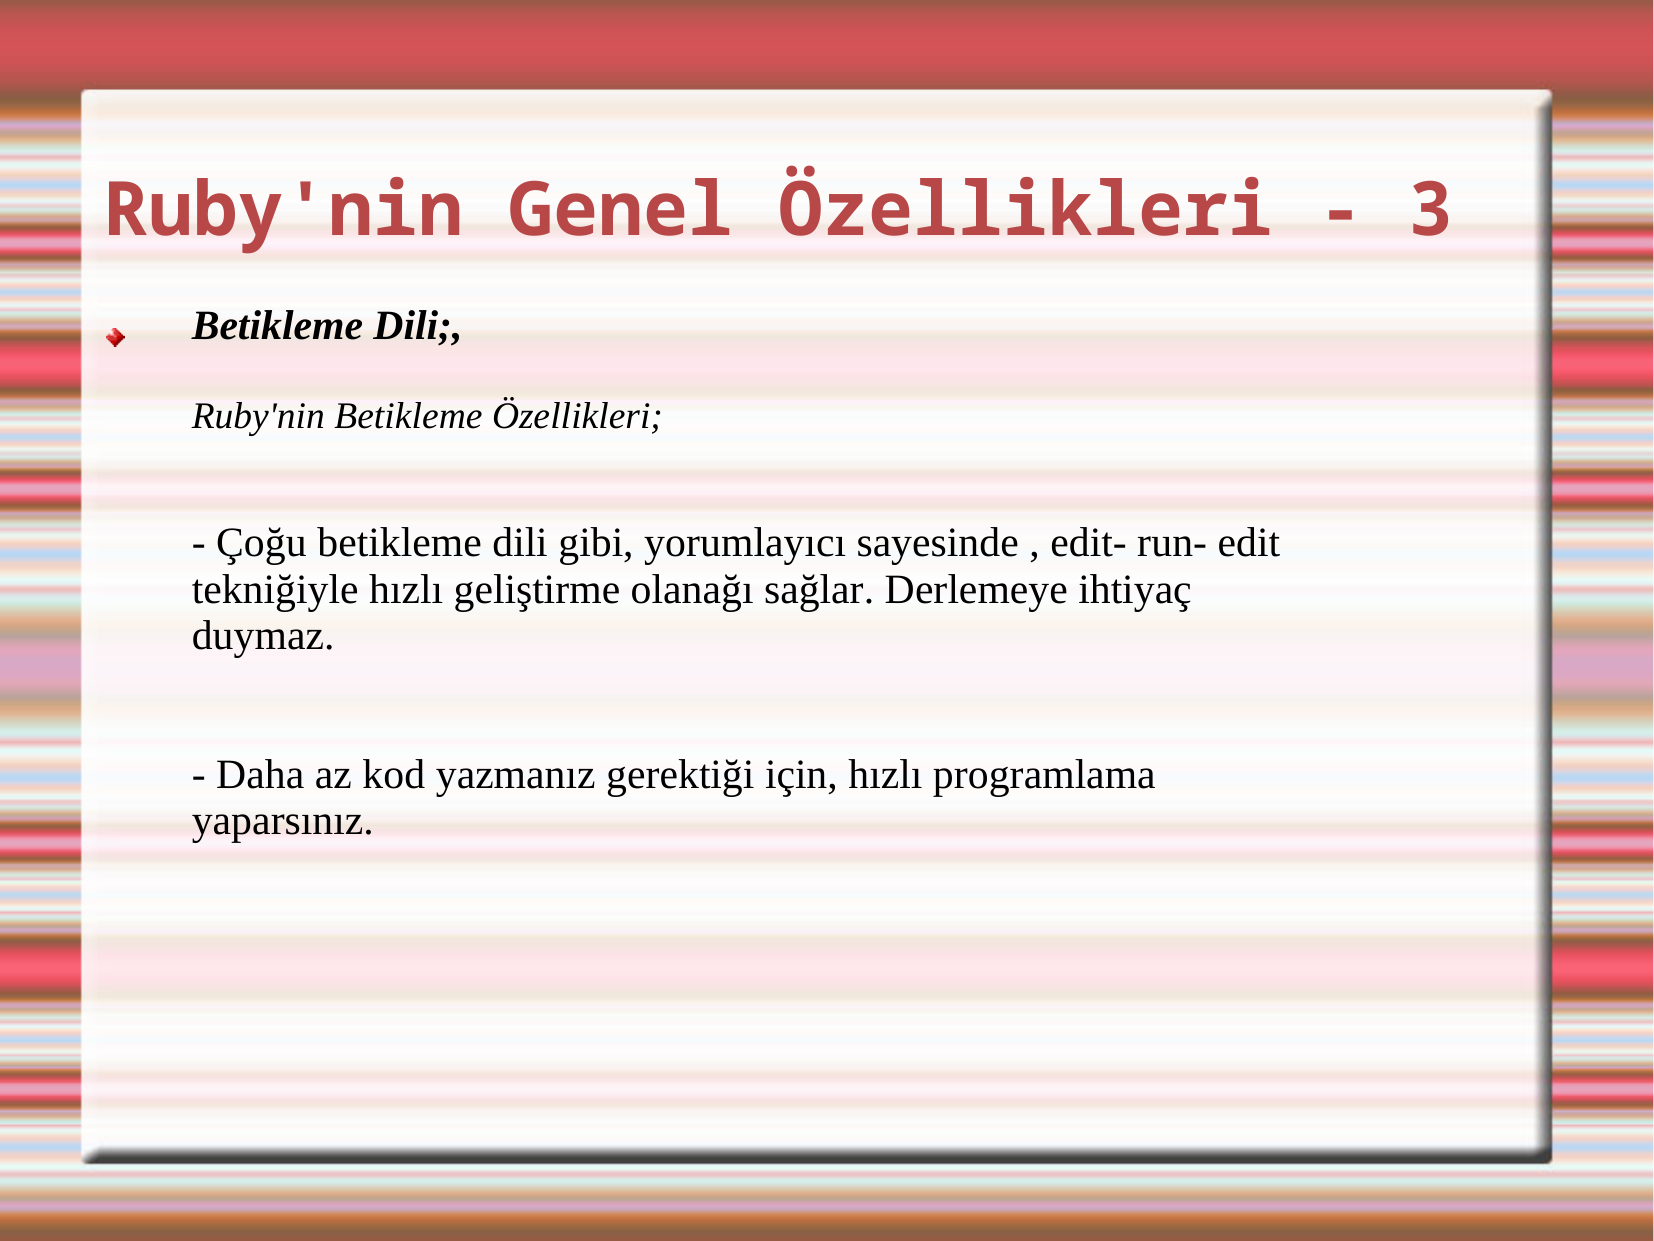

Ruby'nin Genel Özellikleri - 3
Betikleme Dili;,
Ruby'nin Betikleme Özellikleri;
- Çoğu betikleme dili gibi, yorumlayıcı sayesinde , edit- run- edit tekniğiyle hızlı geliştirme olanağı sağlar. Derlemeye ihtiyaç duymaz.
- Daha az kod yazmanız gerektiği için, hızlı programlama yaparsınız.